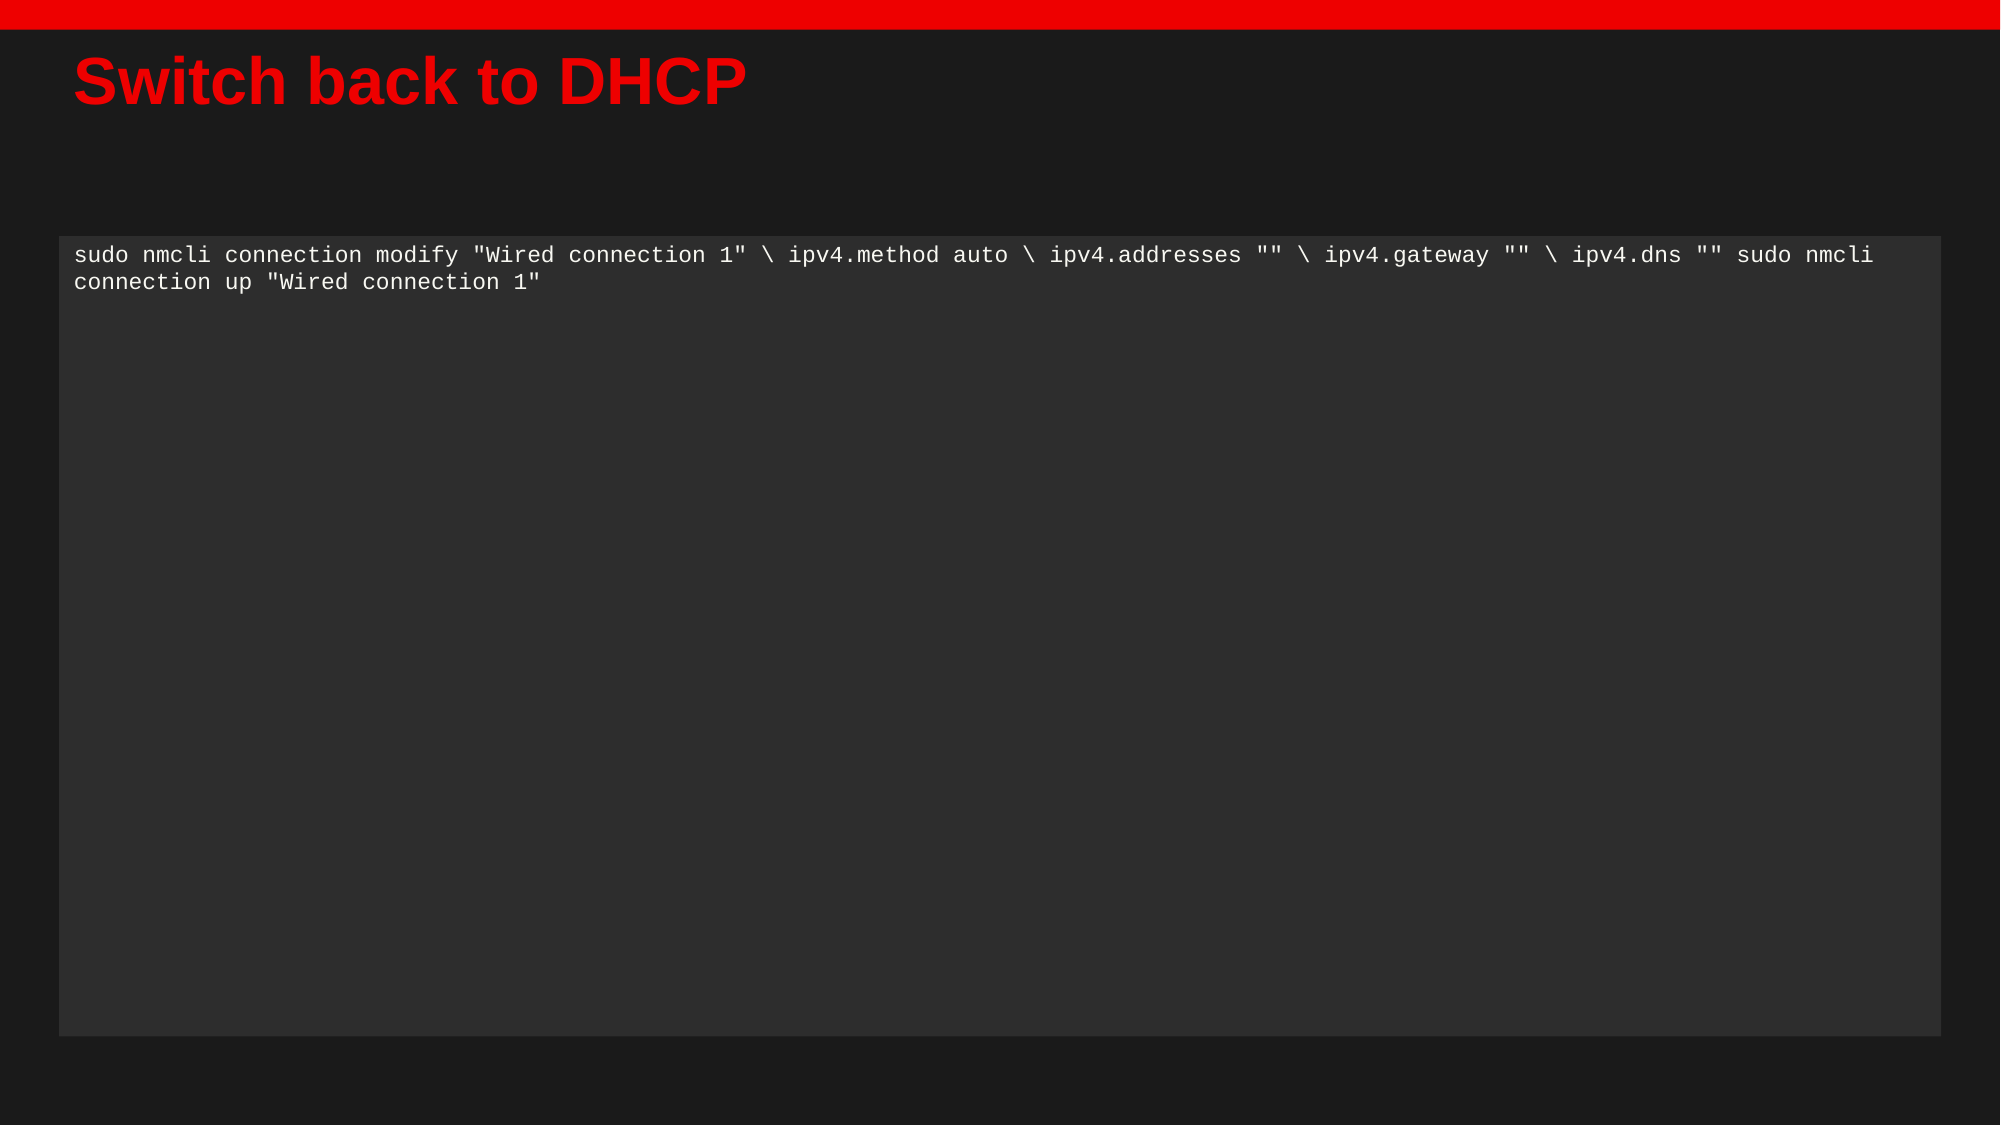

Switch back to DHCP
sudo nmcli connection modify "Wired connection 1" \ ipv4.method auto \ ipv4.addresses "" \ ipv4.gateway "" \ ipv4.dns "" sudo nmcli connection up "Wired connection 1"